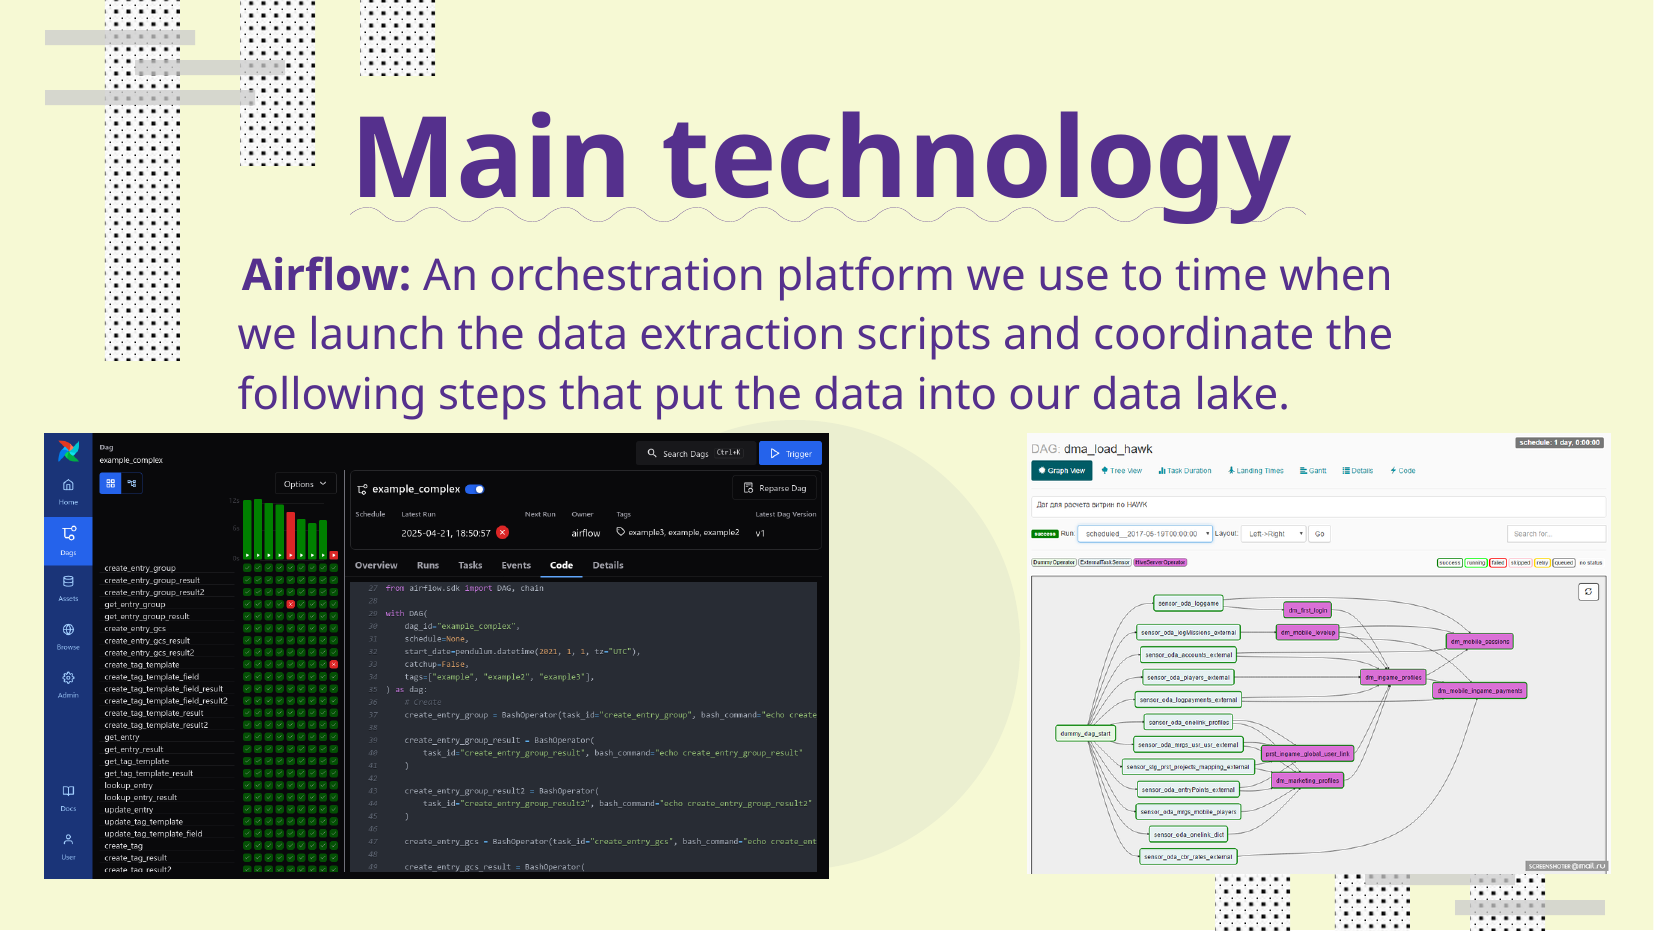

# Main technology
Airflow: An orchestration platform we use to time when we launch the data extraction scripts and coordinate the following steps that put the data into our data lake.